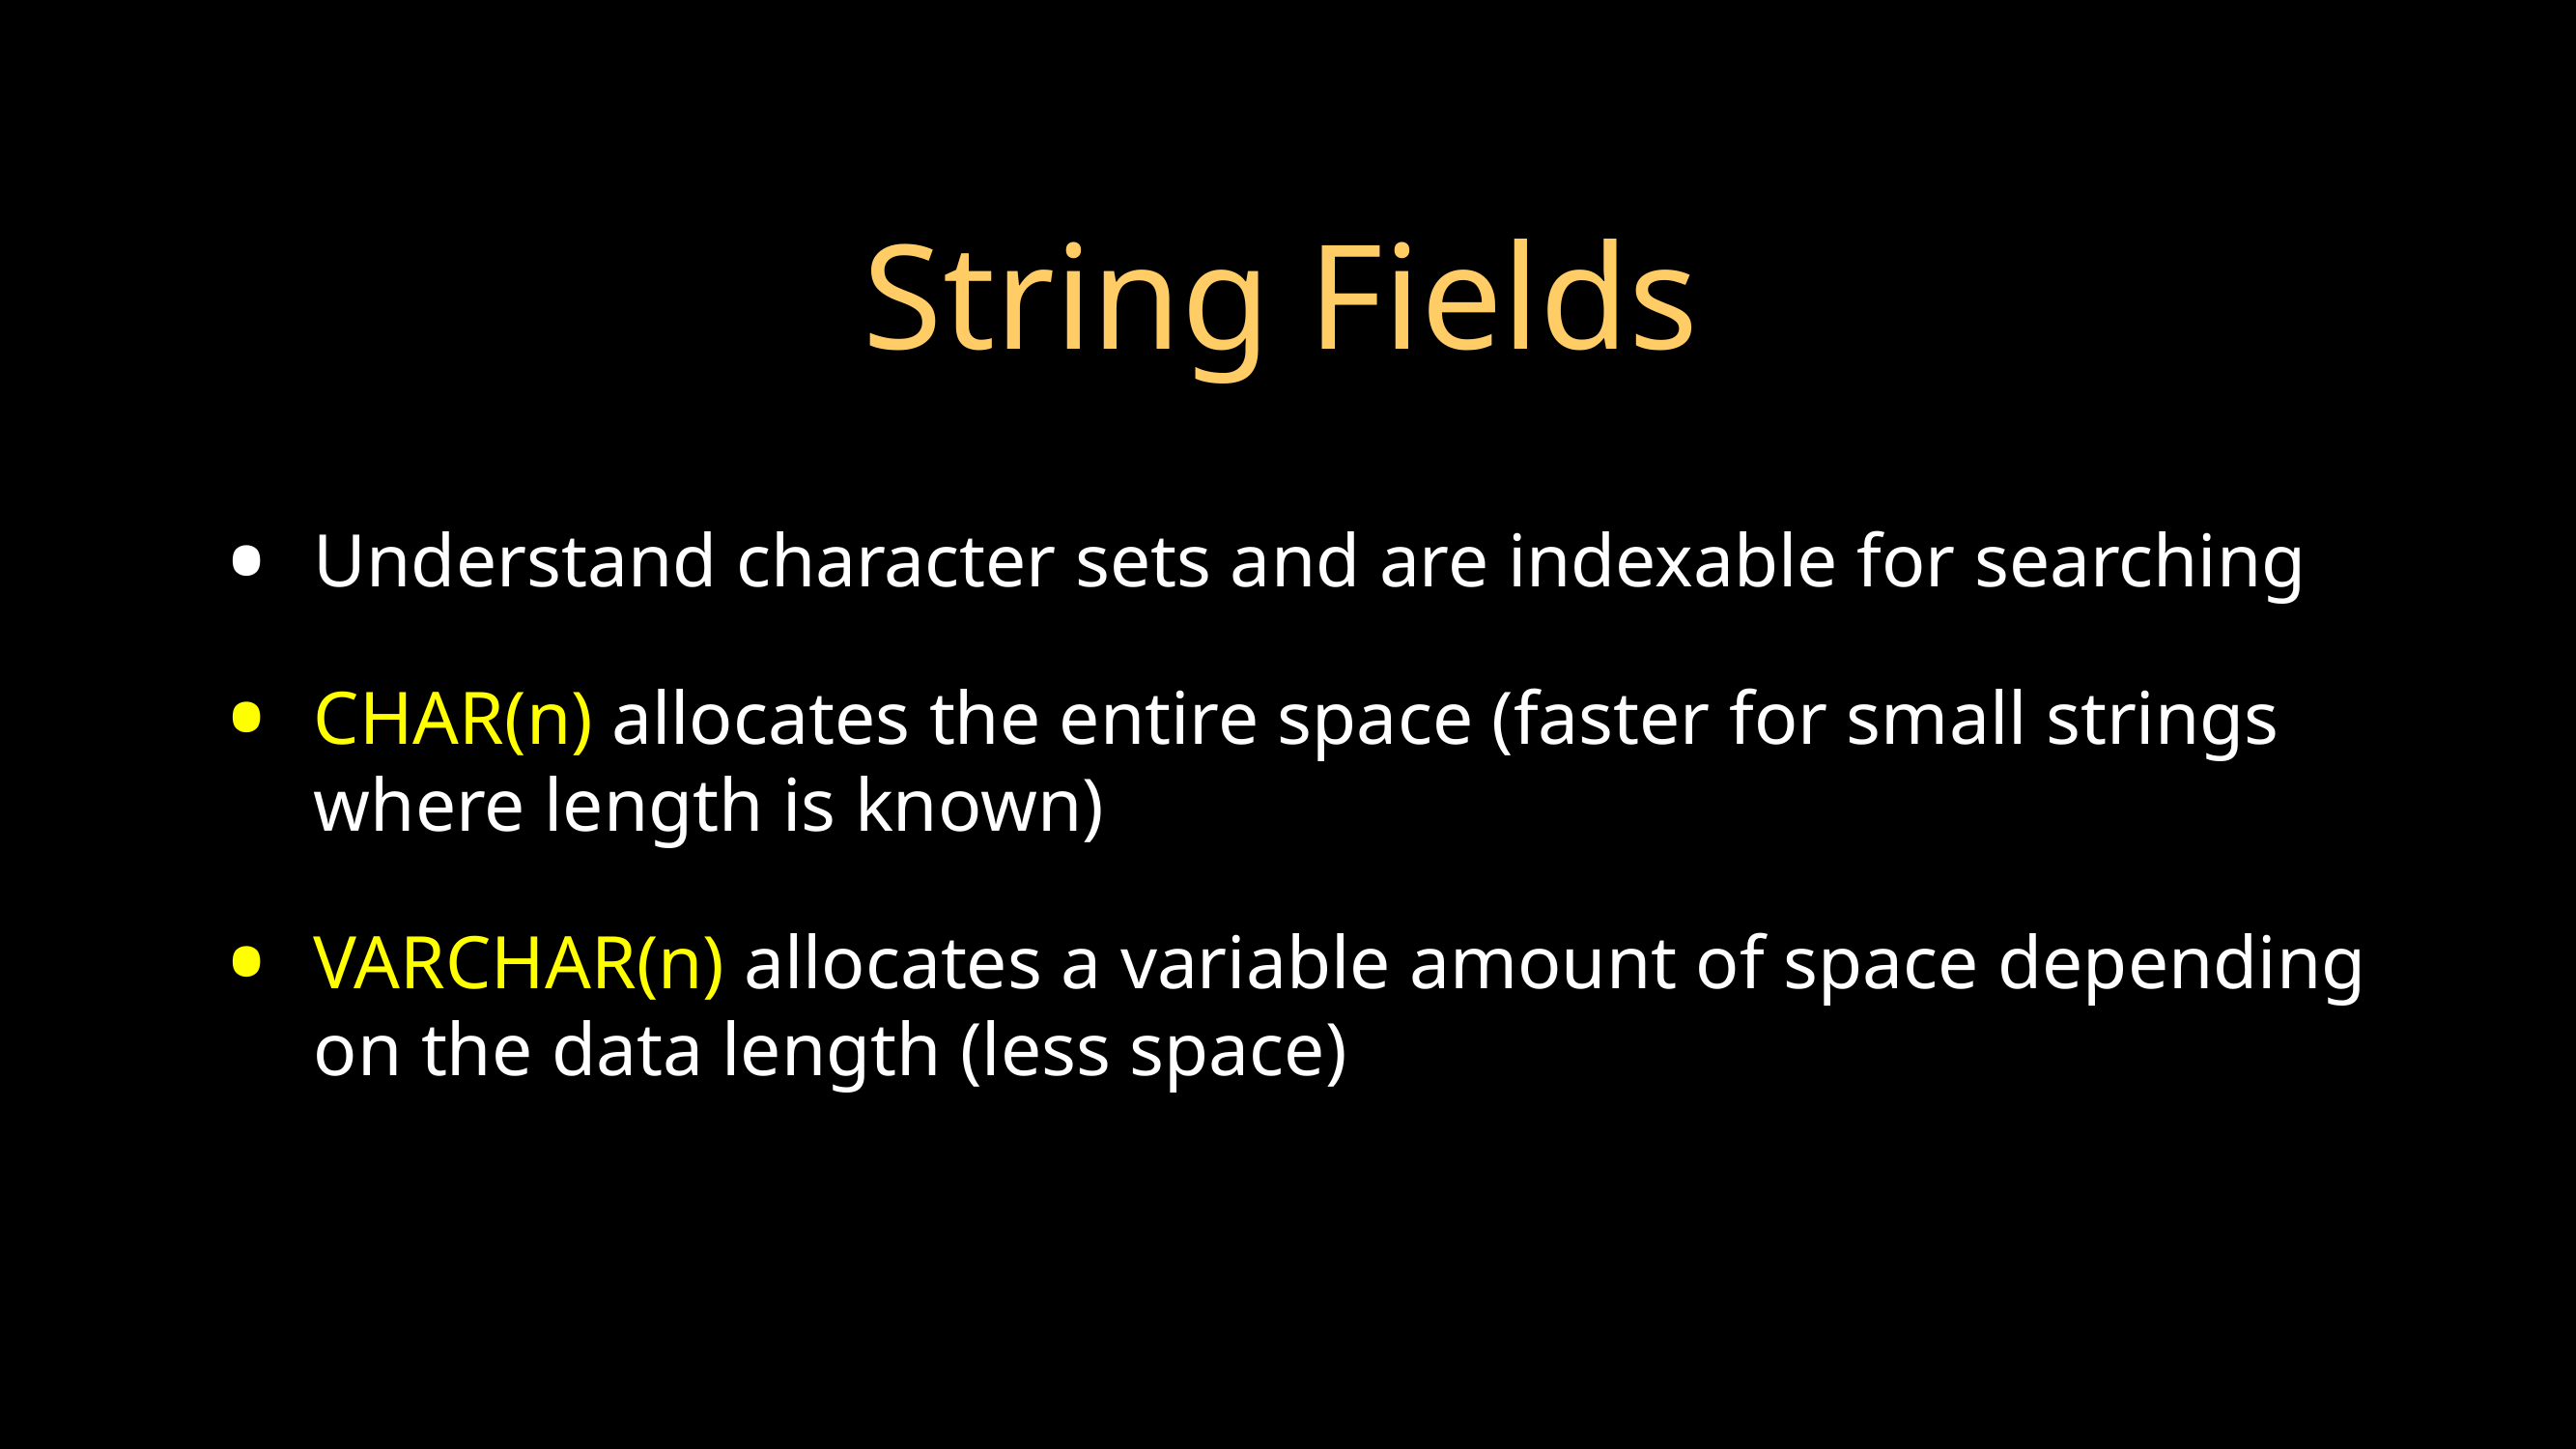

# String Fields
Understand character sets and are indexable for searching
CHAR(n) allocates the entire space (faster for small strings where length is known)
VARCHAR(n) allocates a variable amount of space depending on the data length (less space)